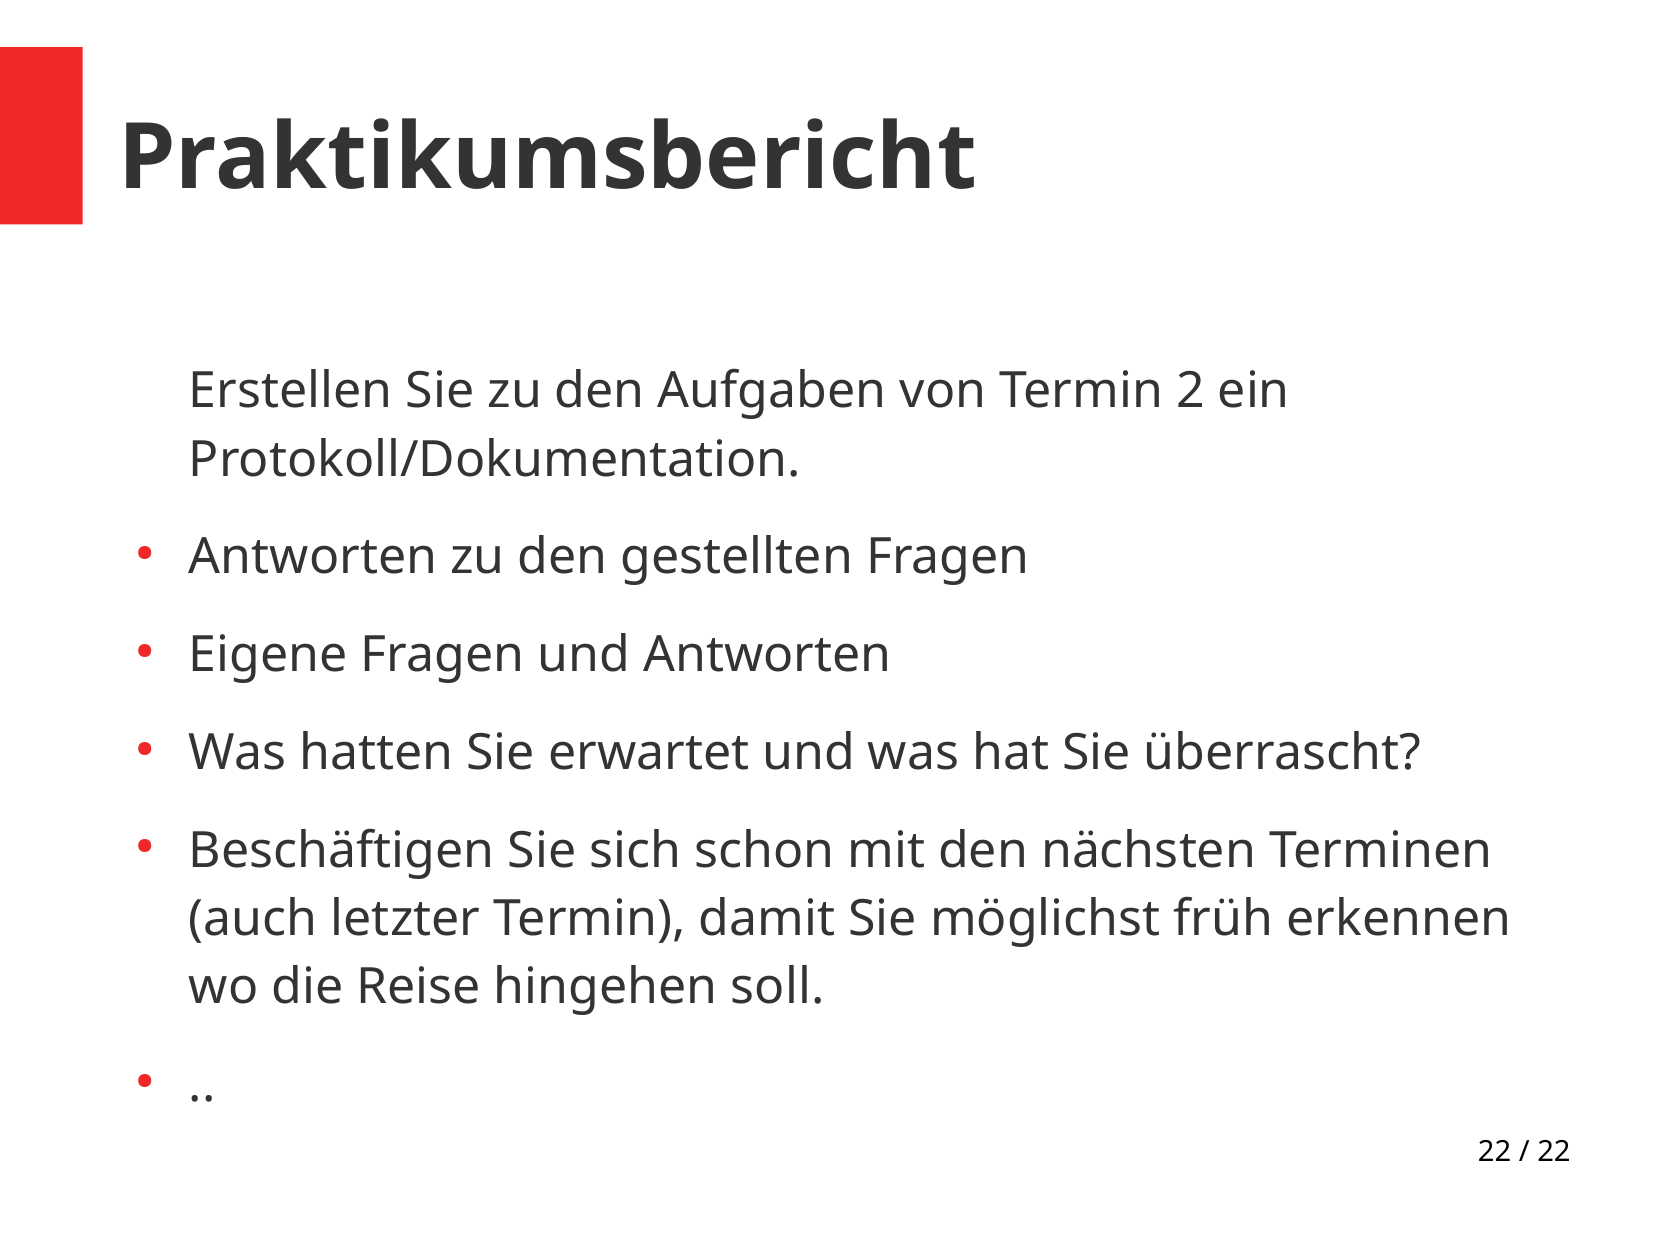

# Praktikumsbericht
Erstellen Sie zu den Aufgaben von Termin 2 ein Protokoll/Dokumentation.
Antworten zu den gestellten Fragen
Eigene Fragen und Antworten
Was hatten Sie erwartet und was hat Sie überrascht?
Beschäftigen Sie sich schon mit den nächsten Terminen (auch letzter Termin), damit Sie möglichst früh erkennen wo die Reise hingehen soll.
..
22